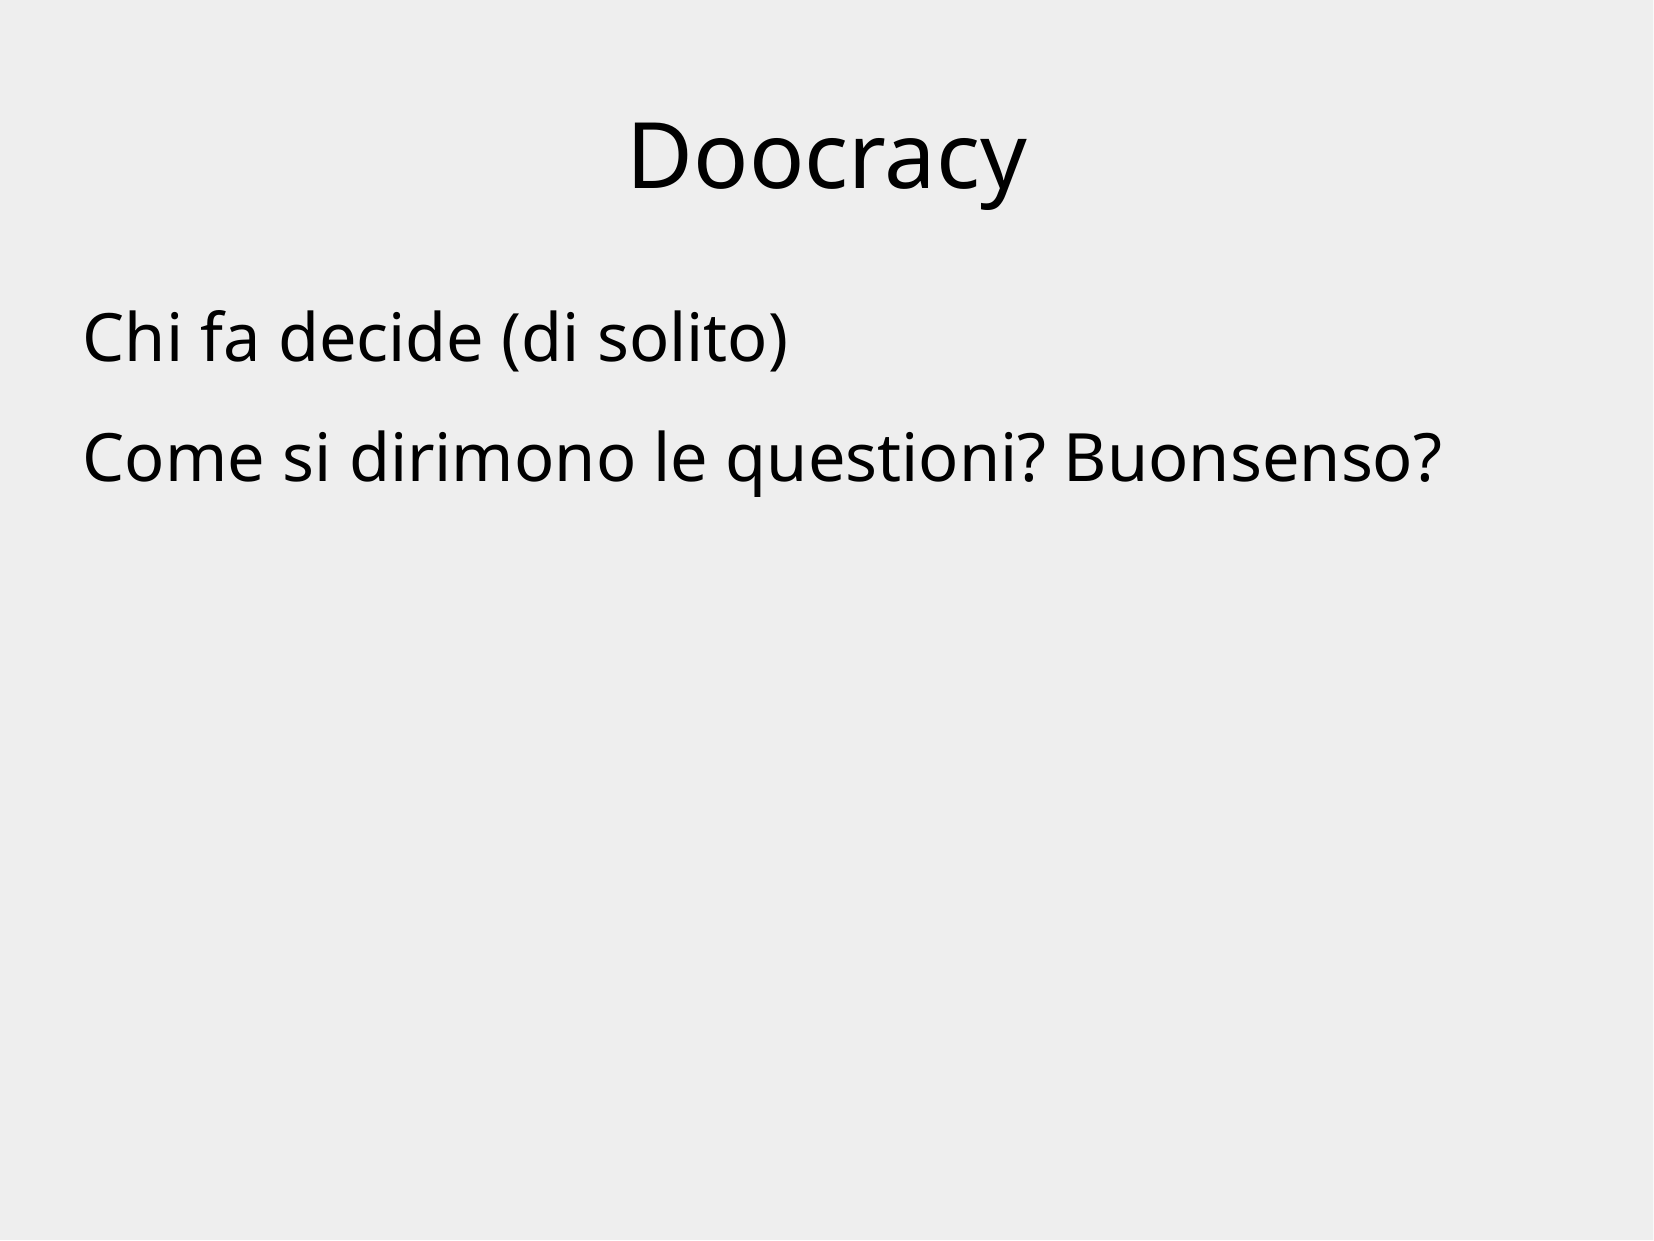

# Doocracy
Chi fa decide (di solito)
Come si dirimono le questioni? Buonsenso?